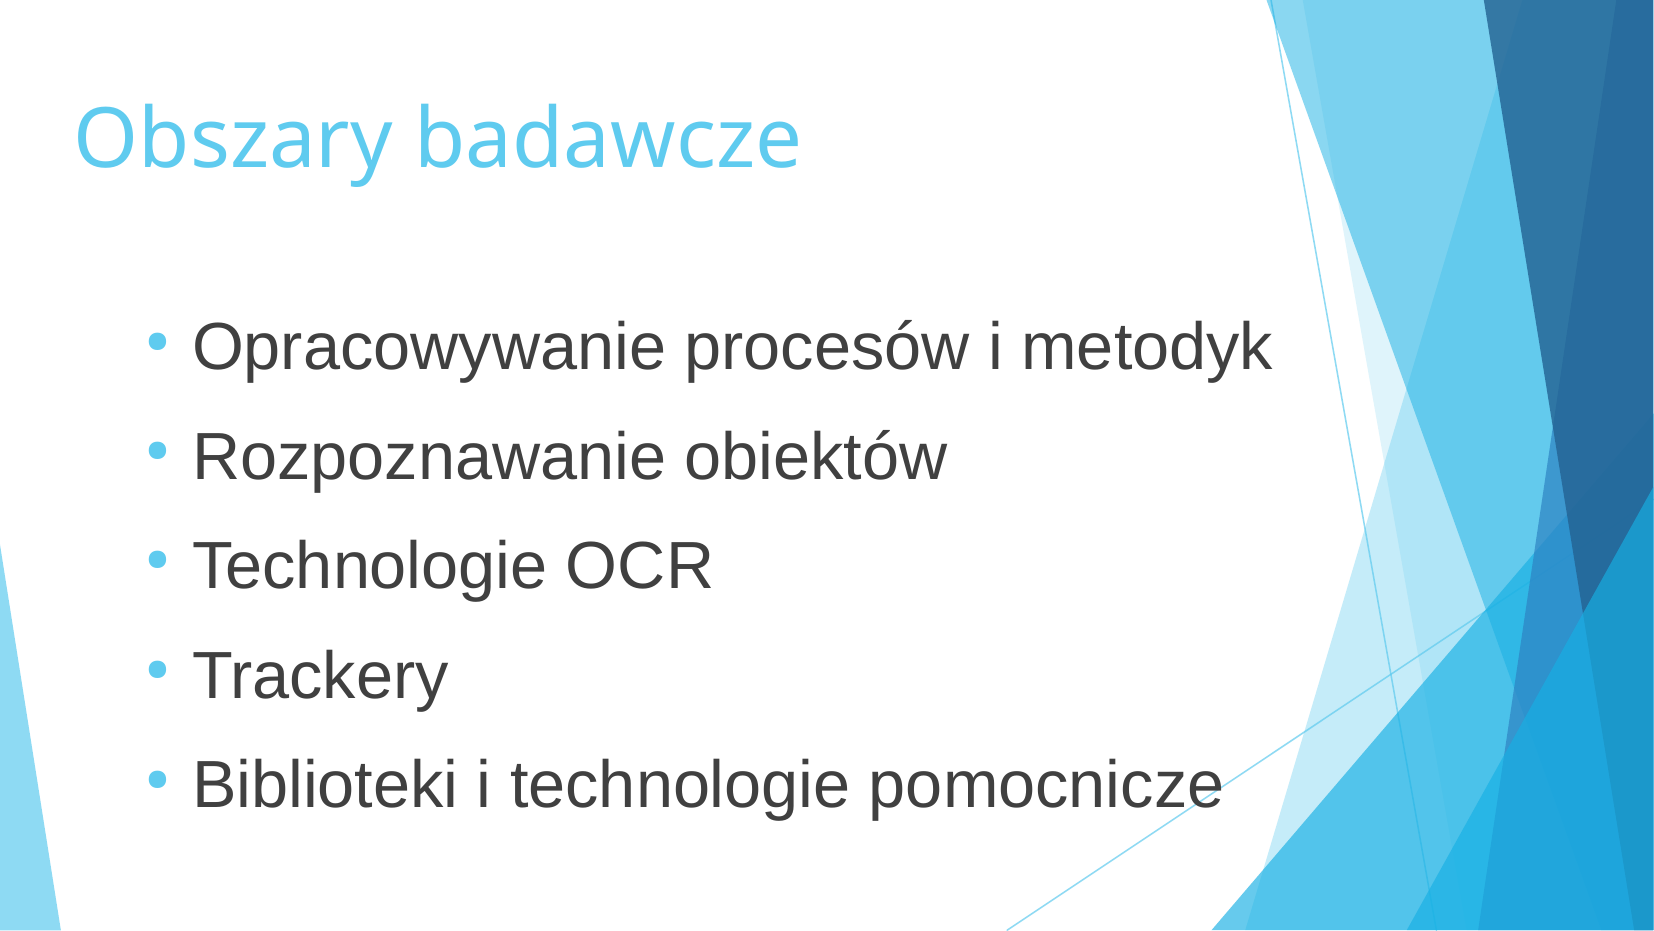

# Obszary badawcze
Opracowywanie procesów i metodyk
Rozpoznawanie obiektów
Technologie OCR
Trackery
Biblioteki i technologie pomocnicze